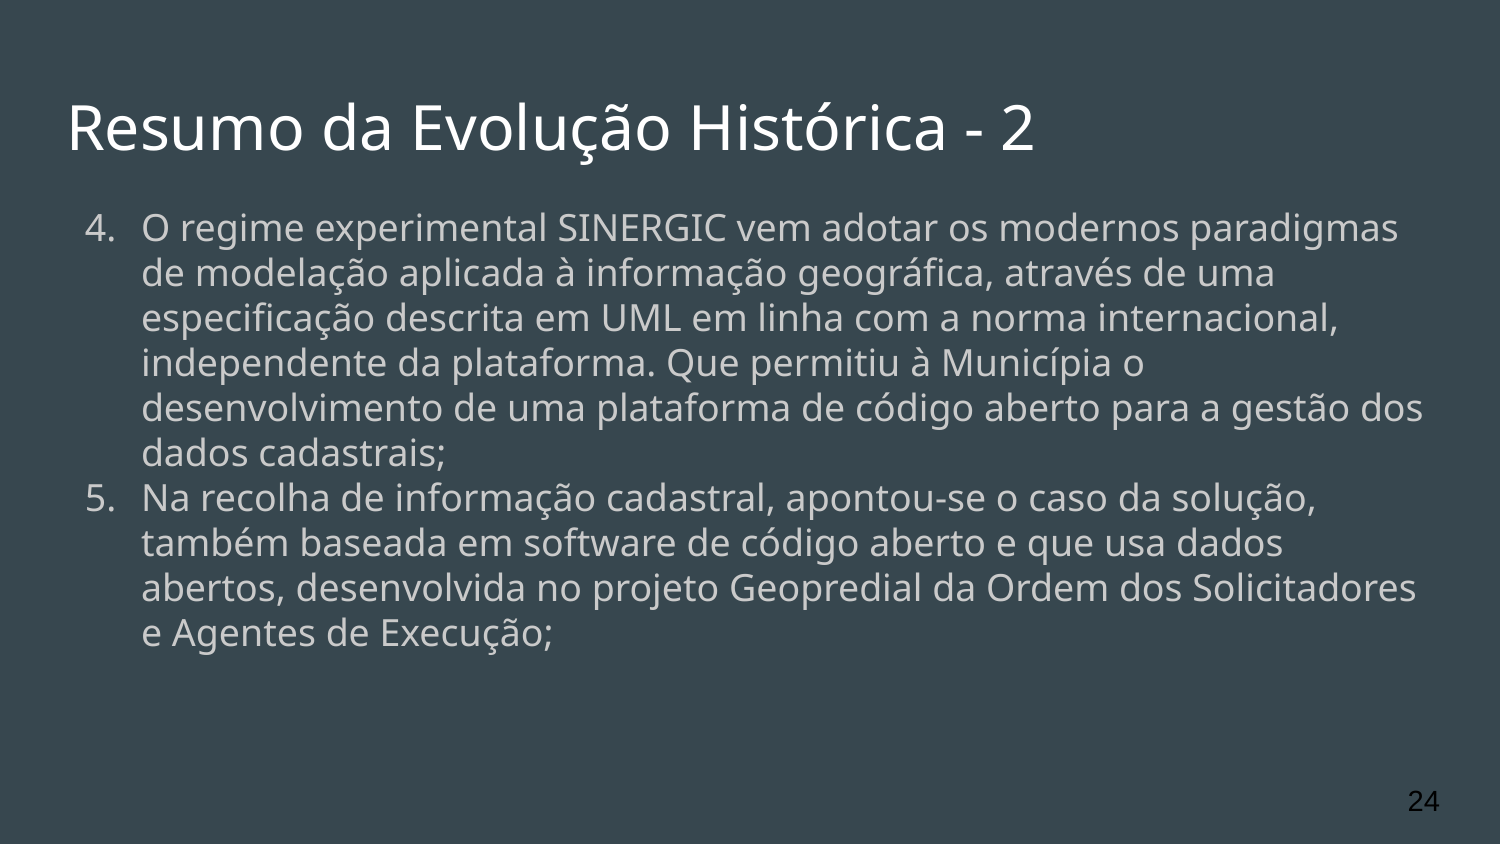

# Resumo da Evolução Histórica - 2
O regime experimental SINERGIC vem adotar os modernos paradigmas de modelação aplicada à informação geográfica, através de uma especificação descrita em UML em linha com a norma internacional, independente da plataforma. Que permitiu à Municípia o desenvolvimento de uma plataforma de código aberto para a gestão dos dados cadastrais;
Na recolha de informação cadastral, apontou-se o caso da solução, também baseada em software de código aberto e que usa dados abertos, desenvolvida no projeto Geopredial da Ordem dos Solicitadores e Agentes de Execução;